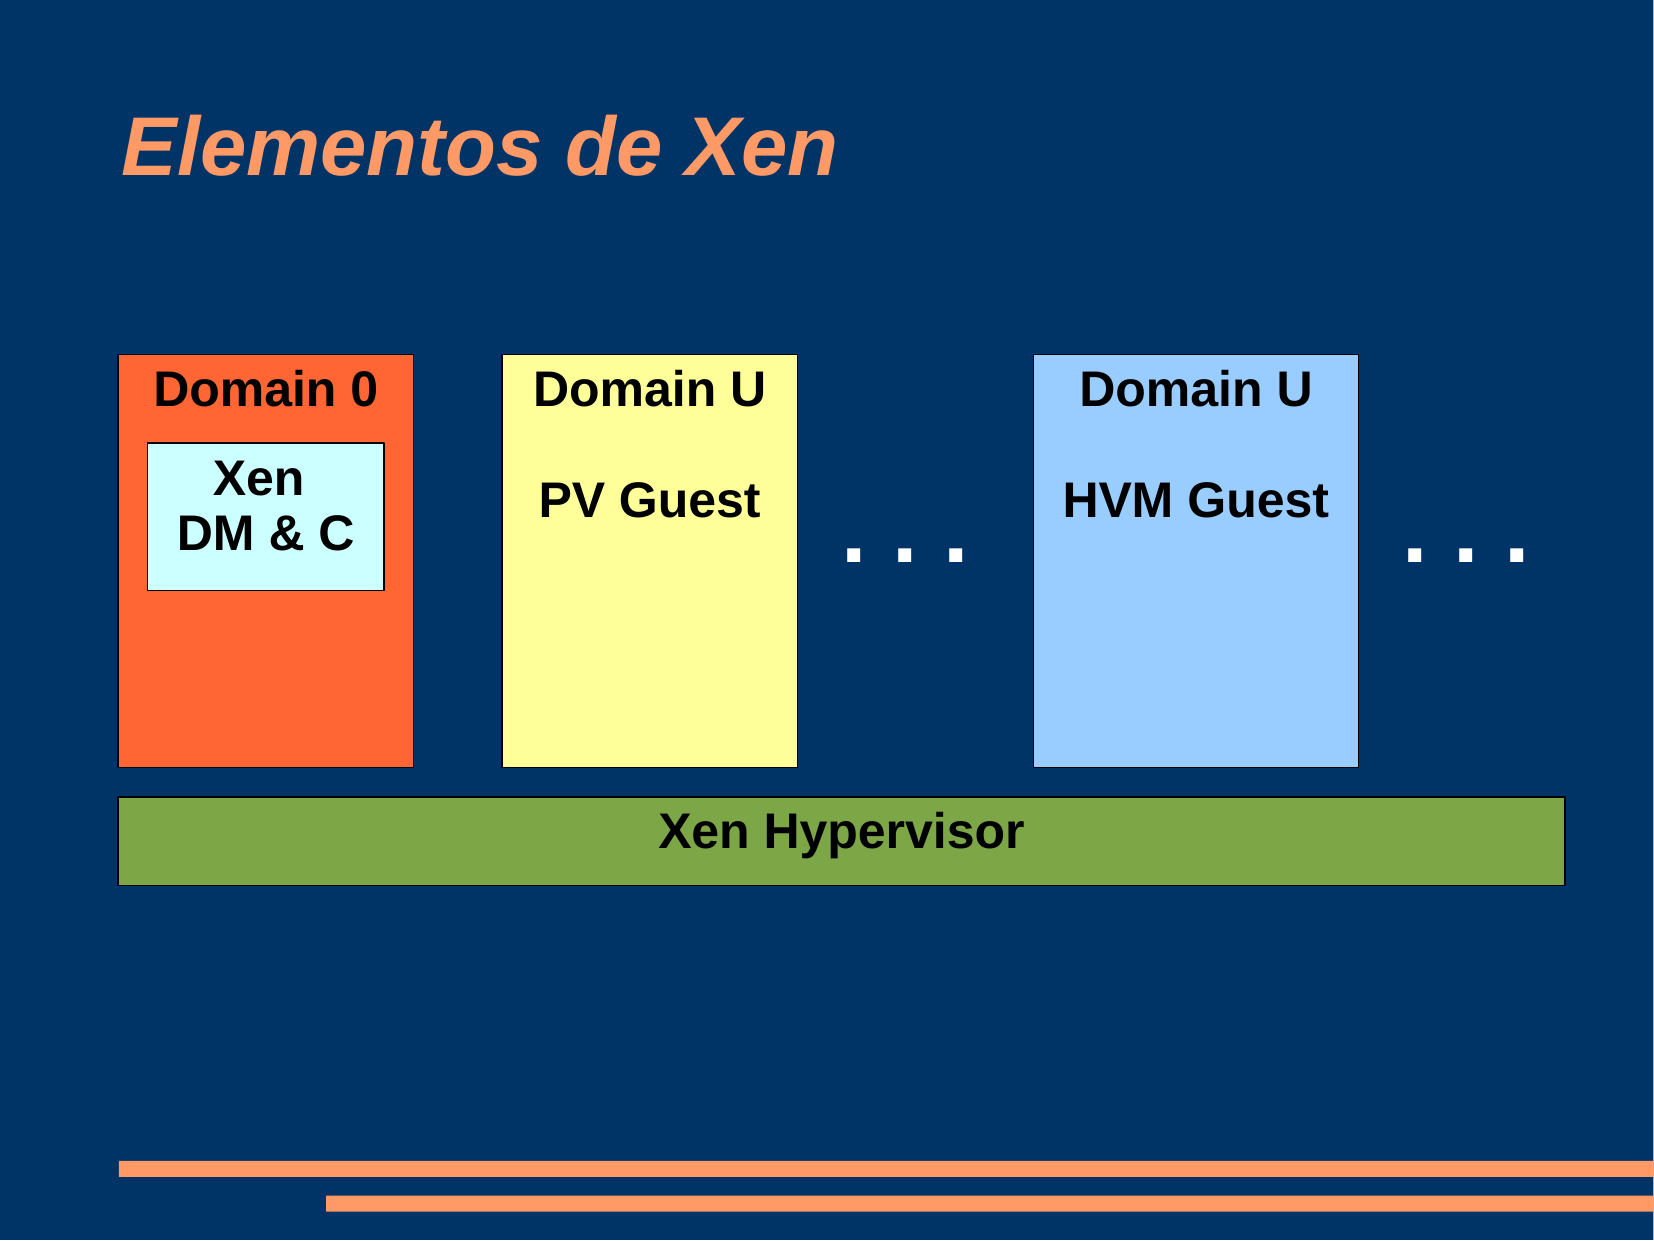

# Elementos de Xen
Domain 0
Domain U
PV Guest
Domain U
HVM Guest
Xen
DM & C
. . .
. . .
Xen Hypervisor